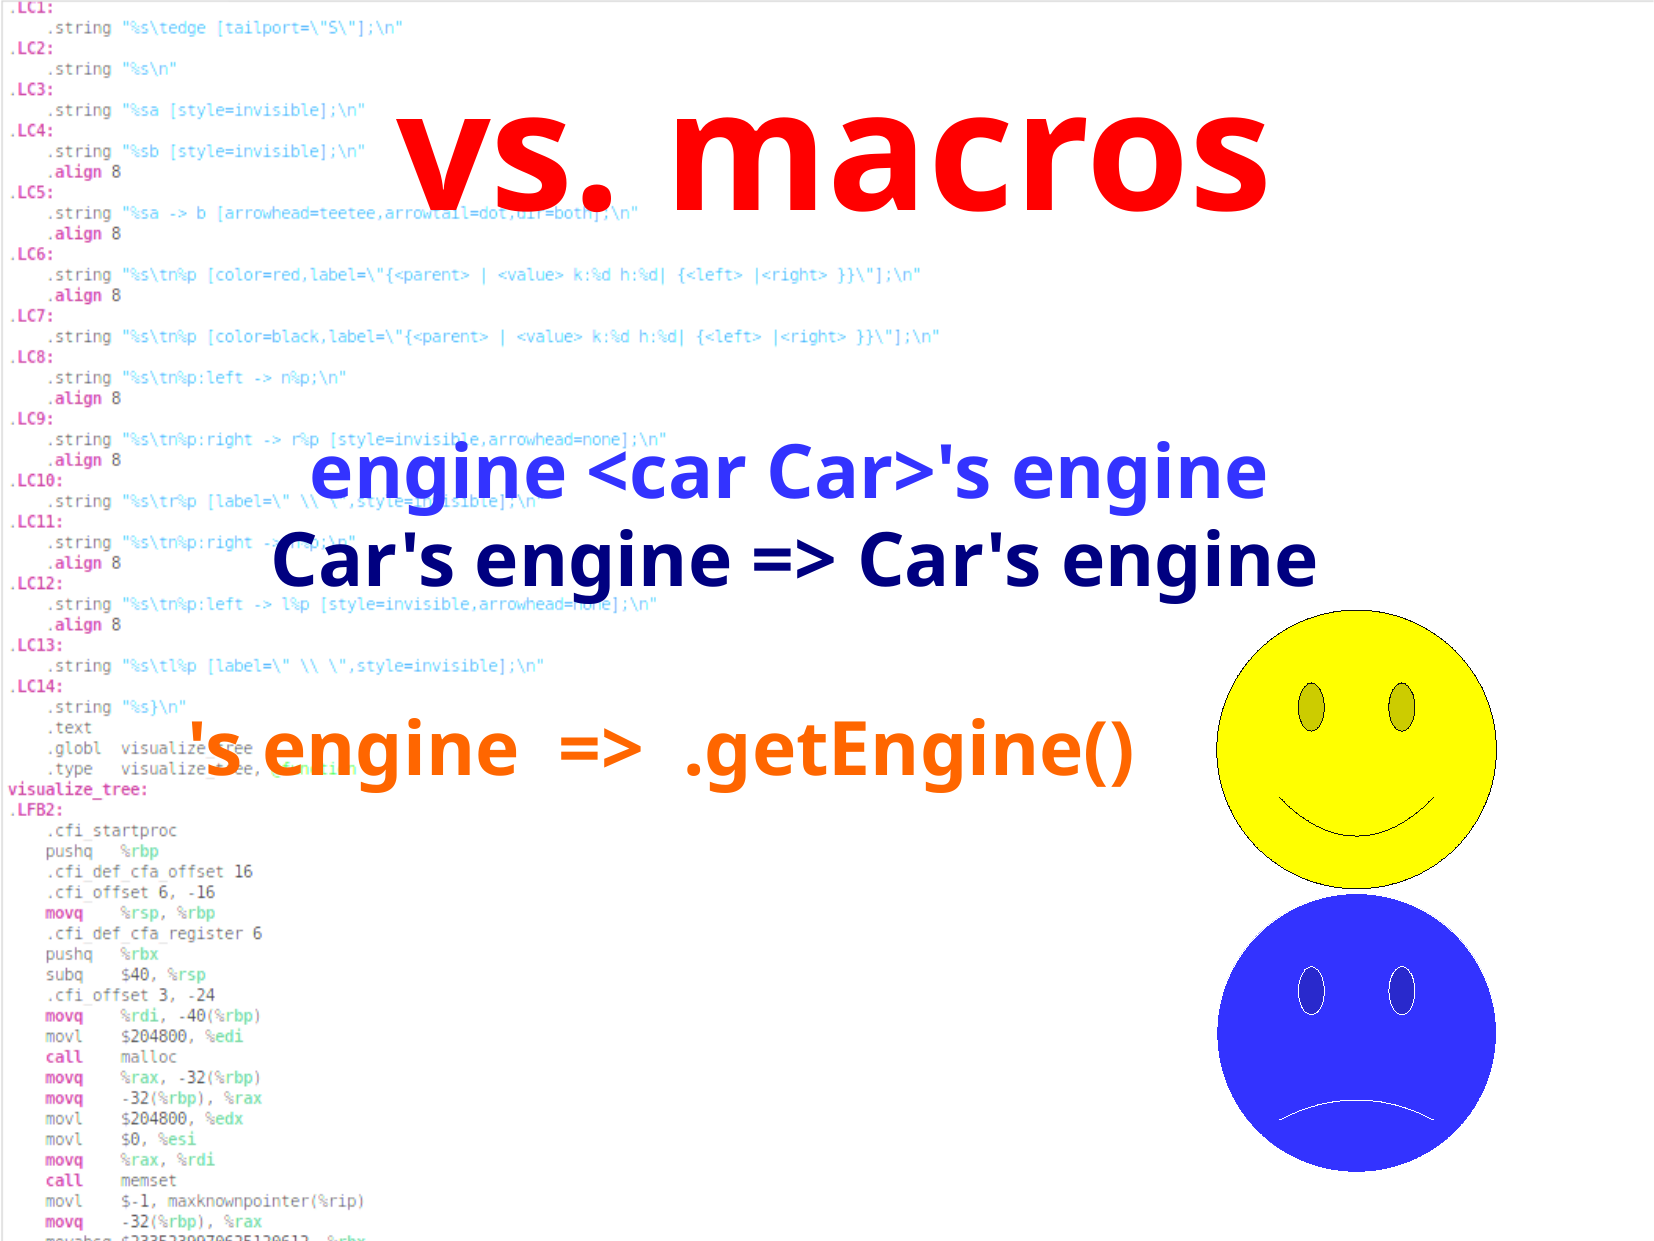

vs. macros
engine <car Car>'s engine
Car's engine => Car's engine
's engine => .getEngine()